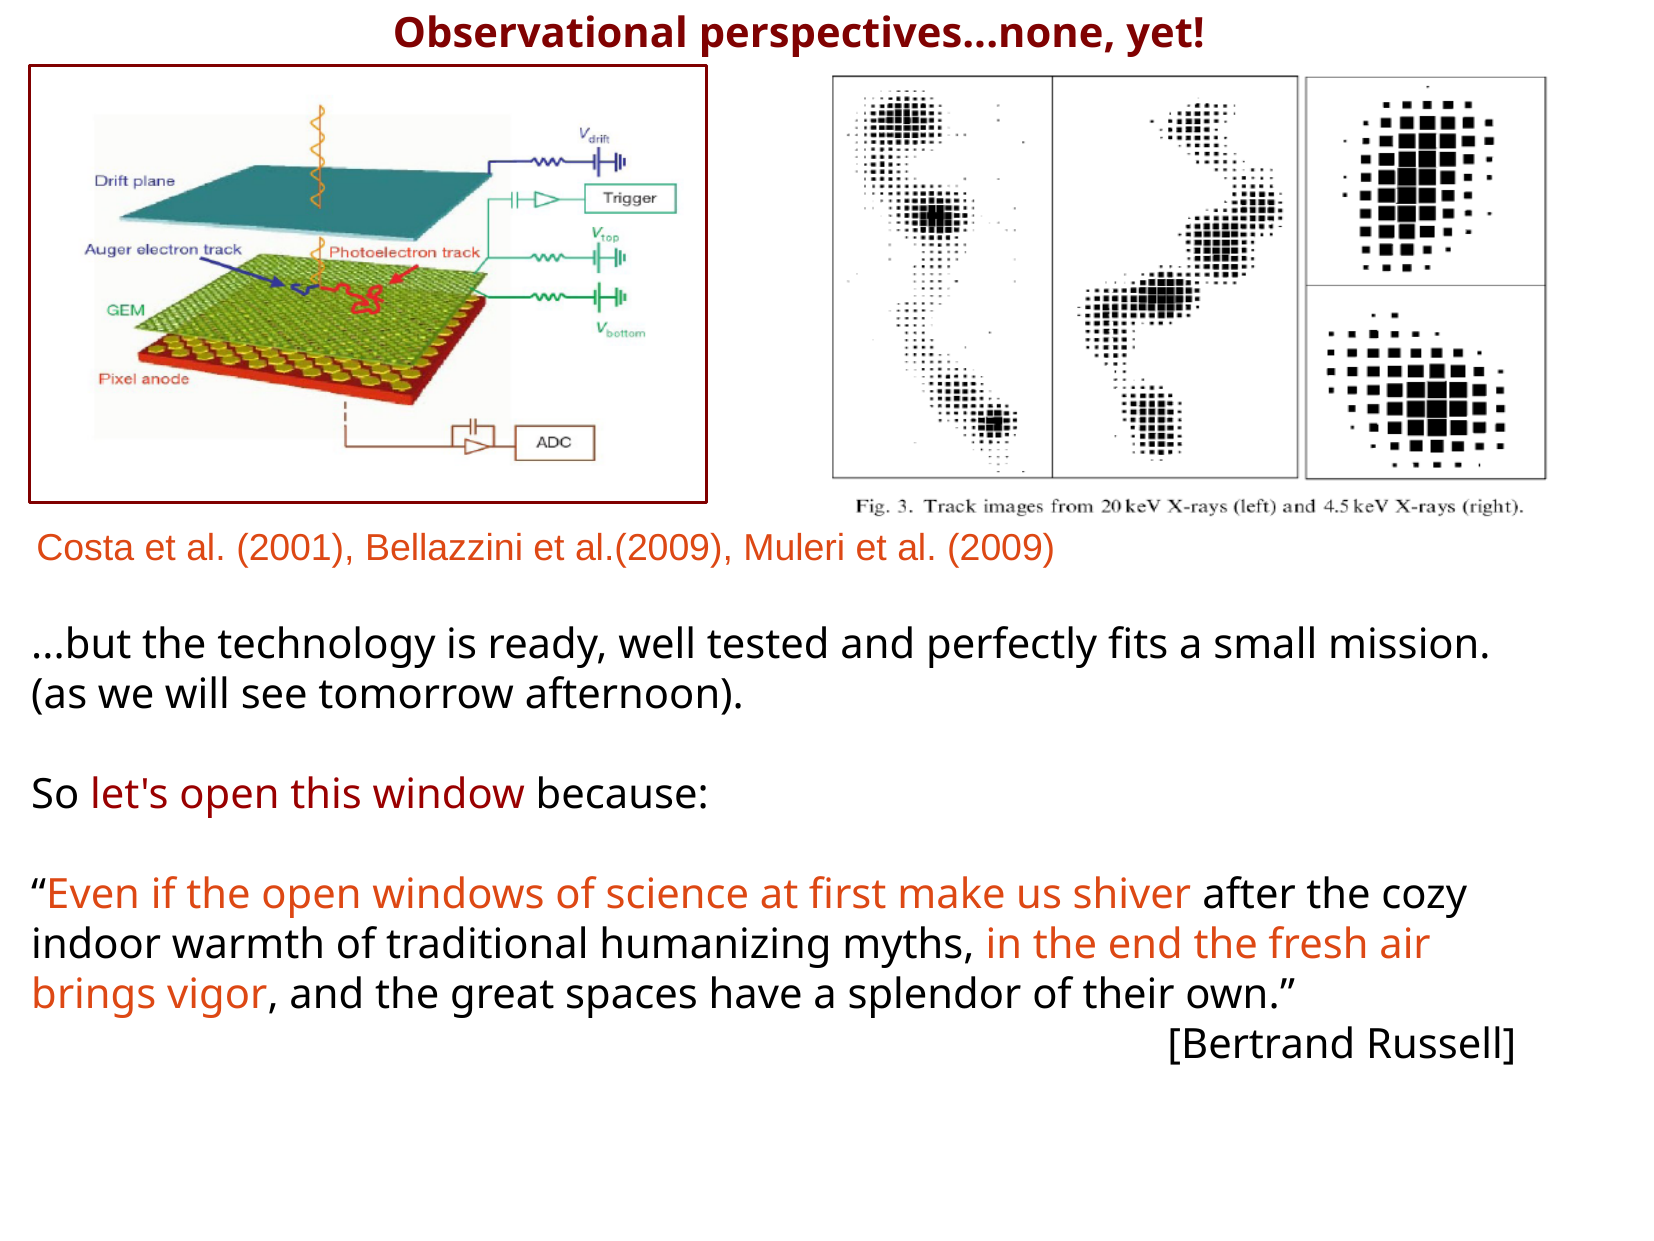

Observational perspectives...none, yet!
Costa et al. (2001), Bellazzini et al.(2009), Muleri et al. (2009)
...but the technology is ready, well tested and perfectly fits a small mission.(as we will see tomorrow afternoon).
So let's open this window because:
“Even if the open windows of science at first make us shiver after the cozy indoor warmth of traditional humanizing myths, in the end the fresh air brings vigor, and the great spaces have a splendor of their own.”
[Bertrand Russell]